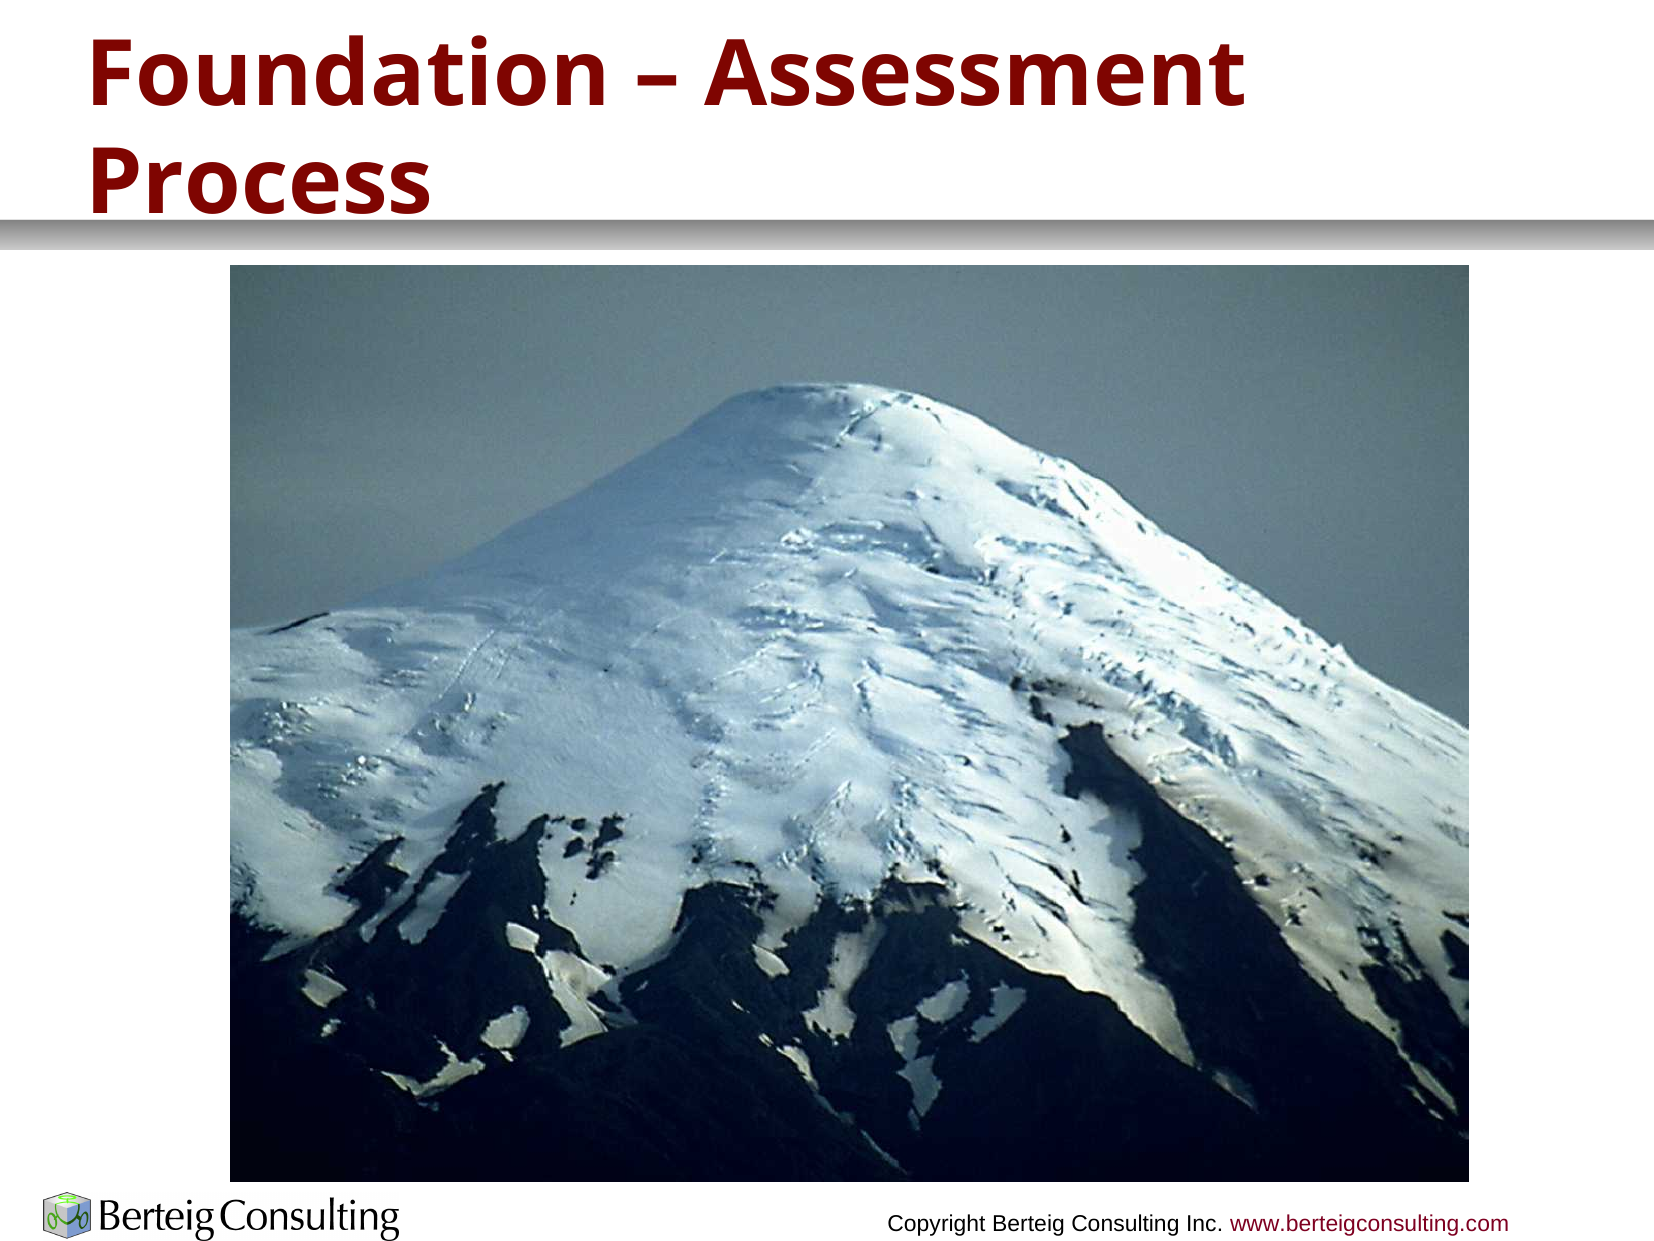

Foundation – Assessment Process
Copyright Berteig Consulting Inc. www.berteigconsulting.com